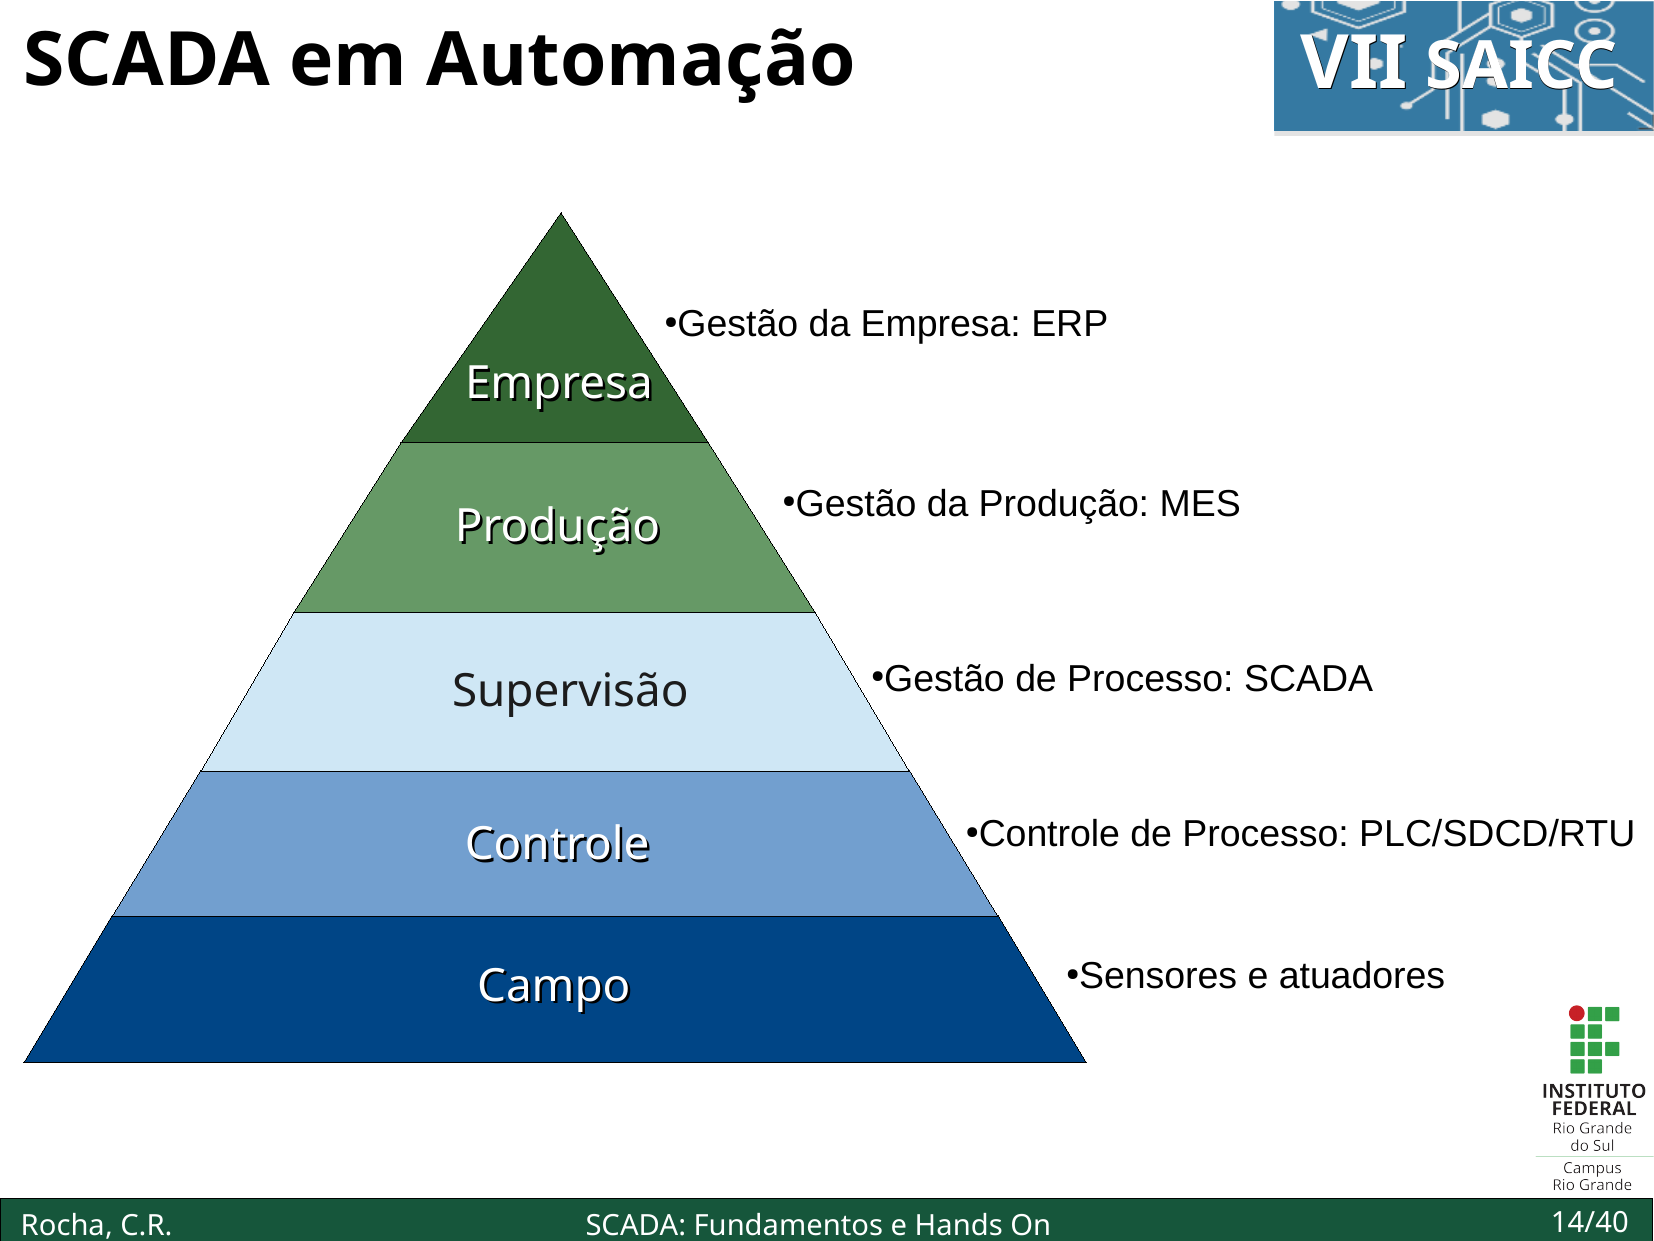

# SCADA em Automação
Gestão da Empresa: ERP
Empresa
Gestão da Produção: MES
Produção
Supervisão
Gestão de Processo: SCADA
Controle
Controle de Processo: PLC/SDCD/RTU
Campo
Sensores e atuadores